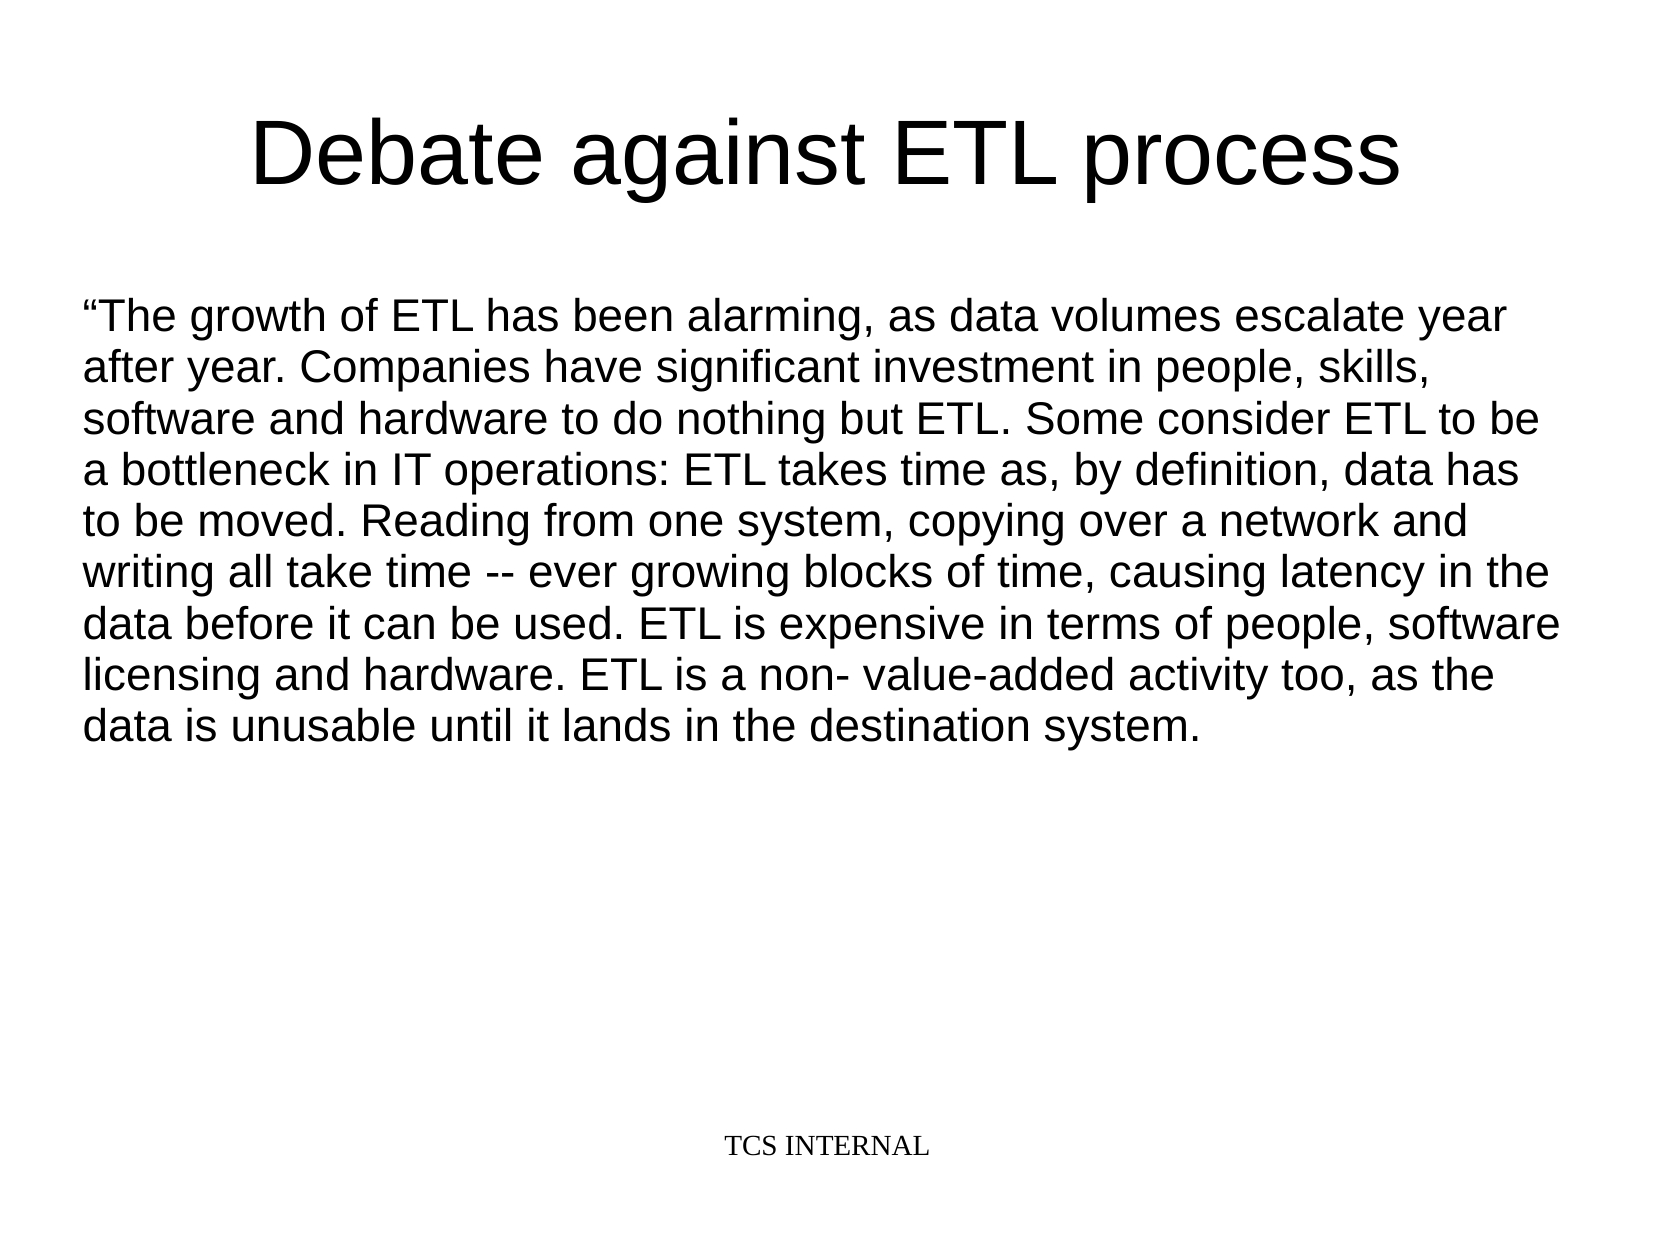

# Debate against ETL process
“The growth of ETL has been alarming, as data volumes escalate year after year. Companies have significant investment in people, skills, software and hardware to do nothing but ETL. Some consider ETL to be a bottleneck in IT operations: ETL takes time as, by definition, data has to be moved. Reading from one system, copying over a network and writing all take time -- ever growing blocks of time, causing latency in the data before it can be used. ETL is expensive in terms of people, software licensing and hardware. ETL is a non- value-added activity too, as the data is unusable until it lands in the destination system.